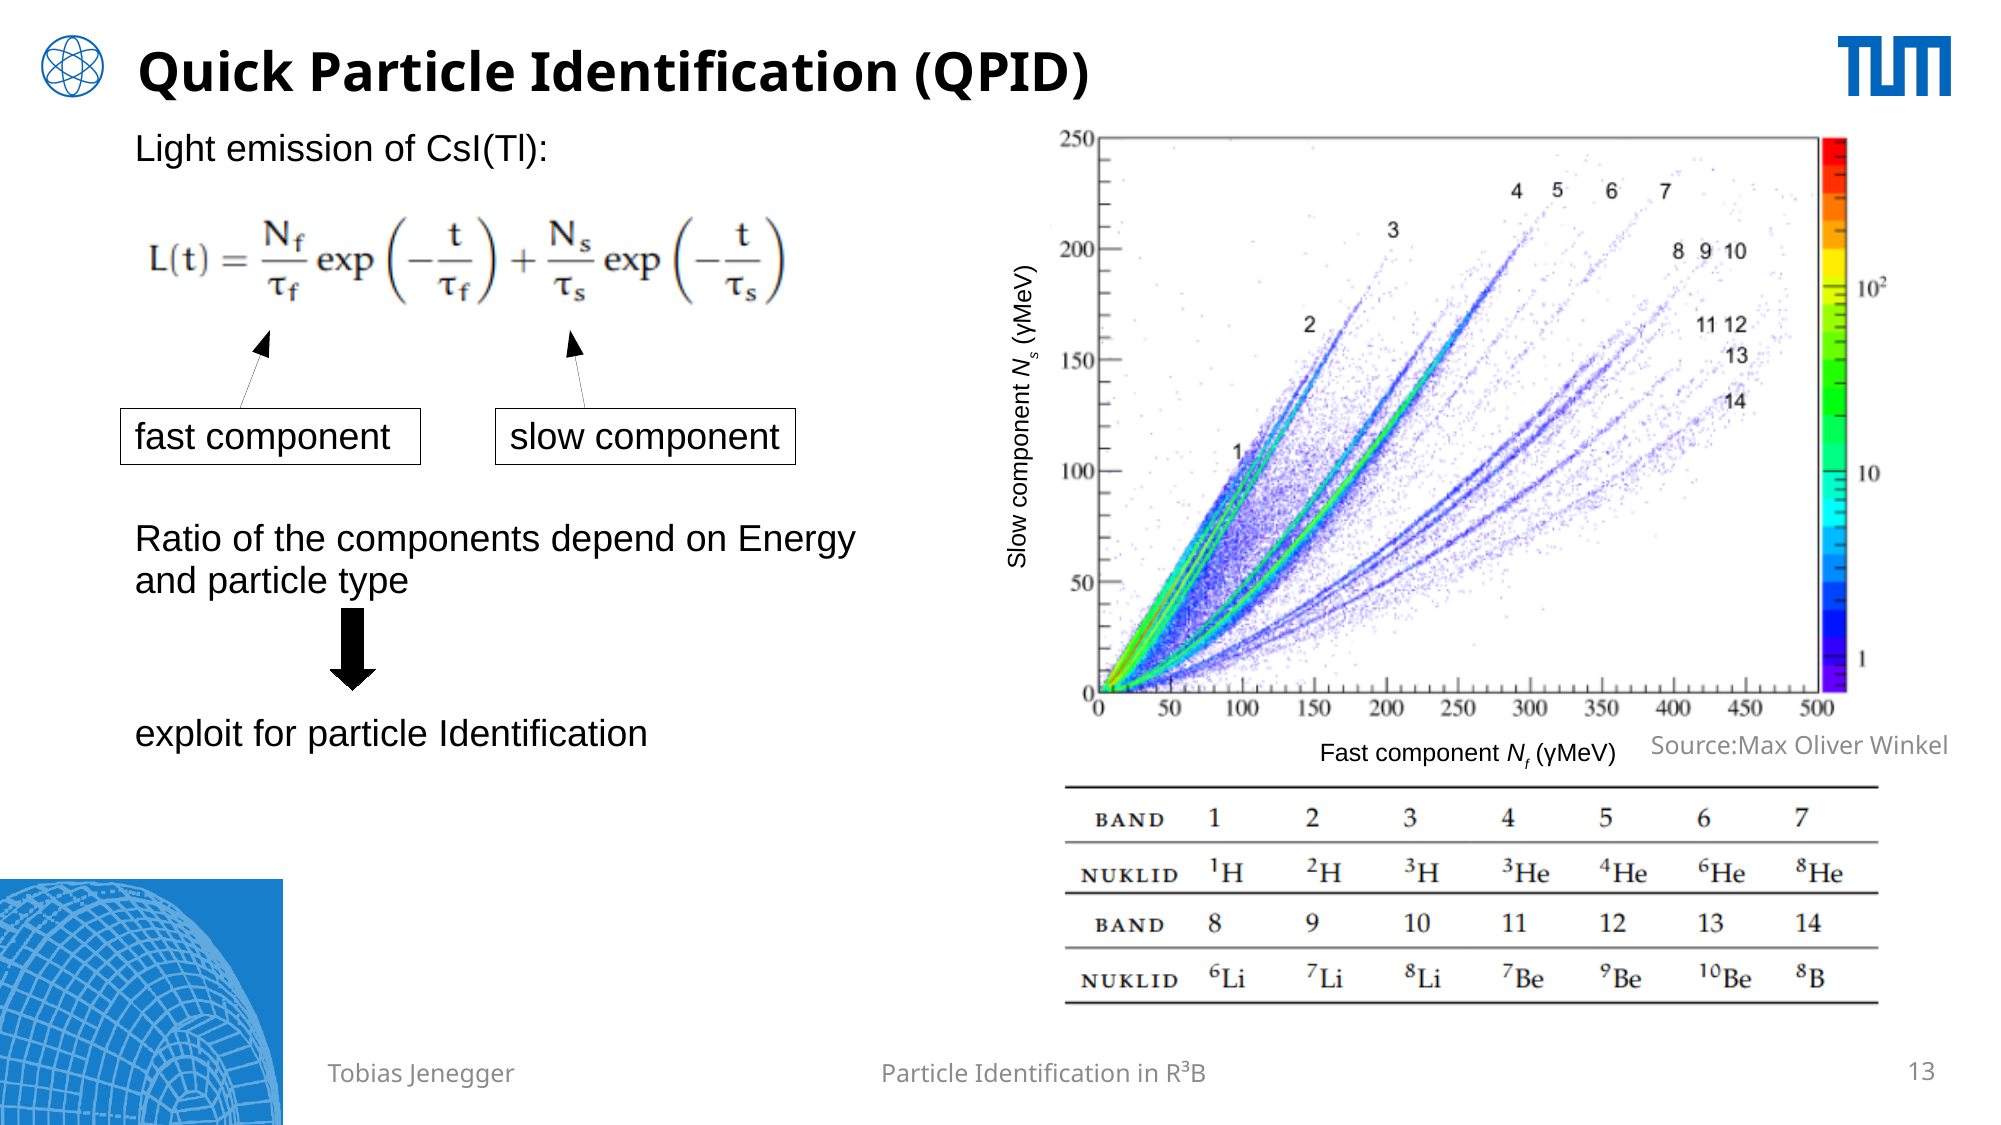

# Quick Particle Identification (QPID)
Light emission of CsI(Tl):
Slow component Ns (γMeV)
fast component
slow component
Ratio of the components depend on Energy and particle type
exploit for particle Identification
Source:Max Oliver Winkel
Fast component Nf (γMeV)
Tobias Jenegger
Particle Identification in R³B